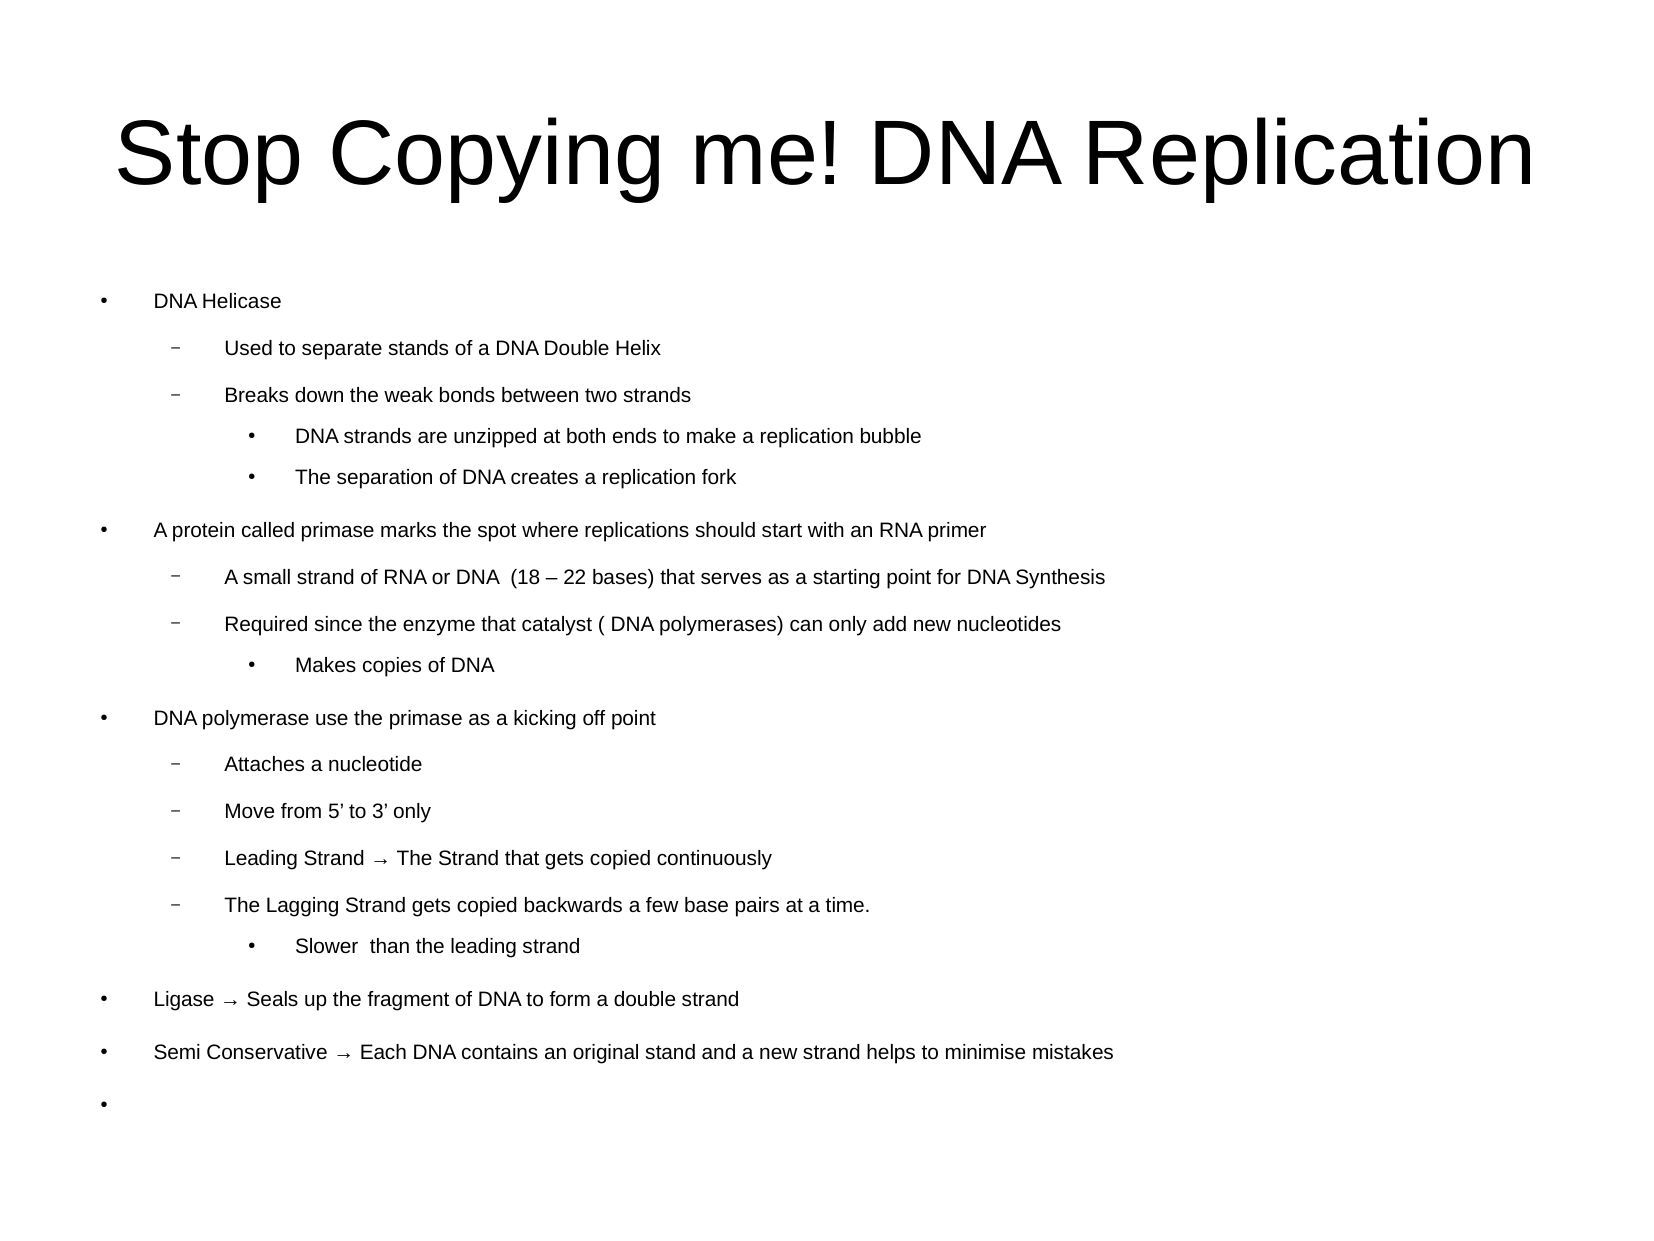

# Stop Copying me! DNA Replication
DNA Helicase
Used to separate stands of a DNA Double Helix
Breaks down the weak bonds between two strands
DNA strands are unzipped at both ends to make a replication bubble
The separation of DNA creates a replication fork
A protein called primase marks the spot where replications should start with an RNA primer
A small strand of RNA or DNA (18 – 22 bases) that serves as a starting point for DNA Synthesis
Required since the enzyme that catalyst ( DNA polymerases) can only add new nucleotides
Makes copies of DNA
DNA polymerase use the primase as a kicking off point
Attaches a nucleotide
Move from 5’ to 3’ only
Leading Strand → The Strand that gets copied continuously
The Lagging Strand gets copied backwards a few base pairs at a time.
Slower than the leading strand
Ligase → Seals up the fragment of DNA to form a double strand
Semi Conservative → Each DNA contains an original stand and a new strand helps to minimise mistakes